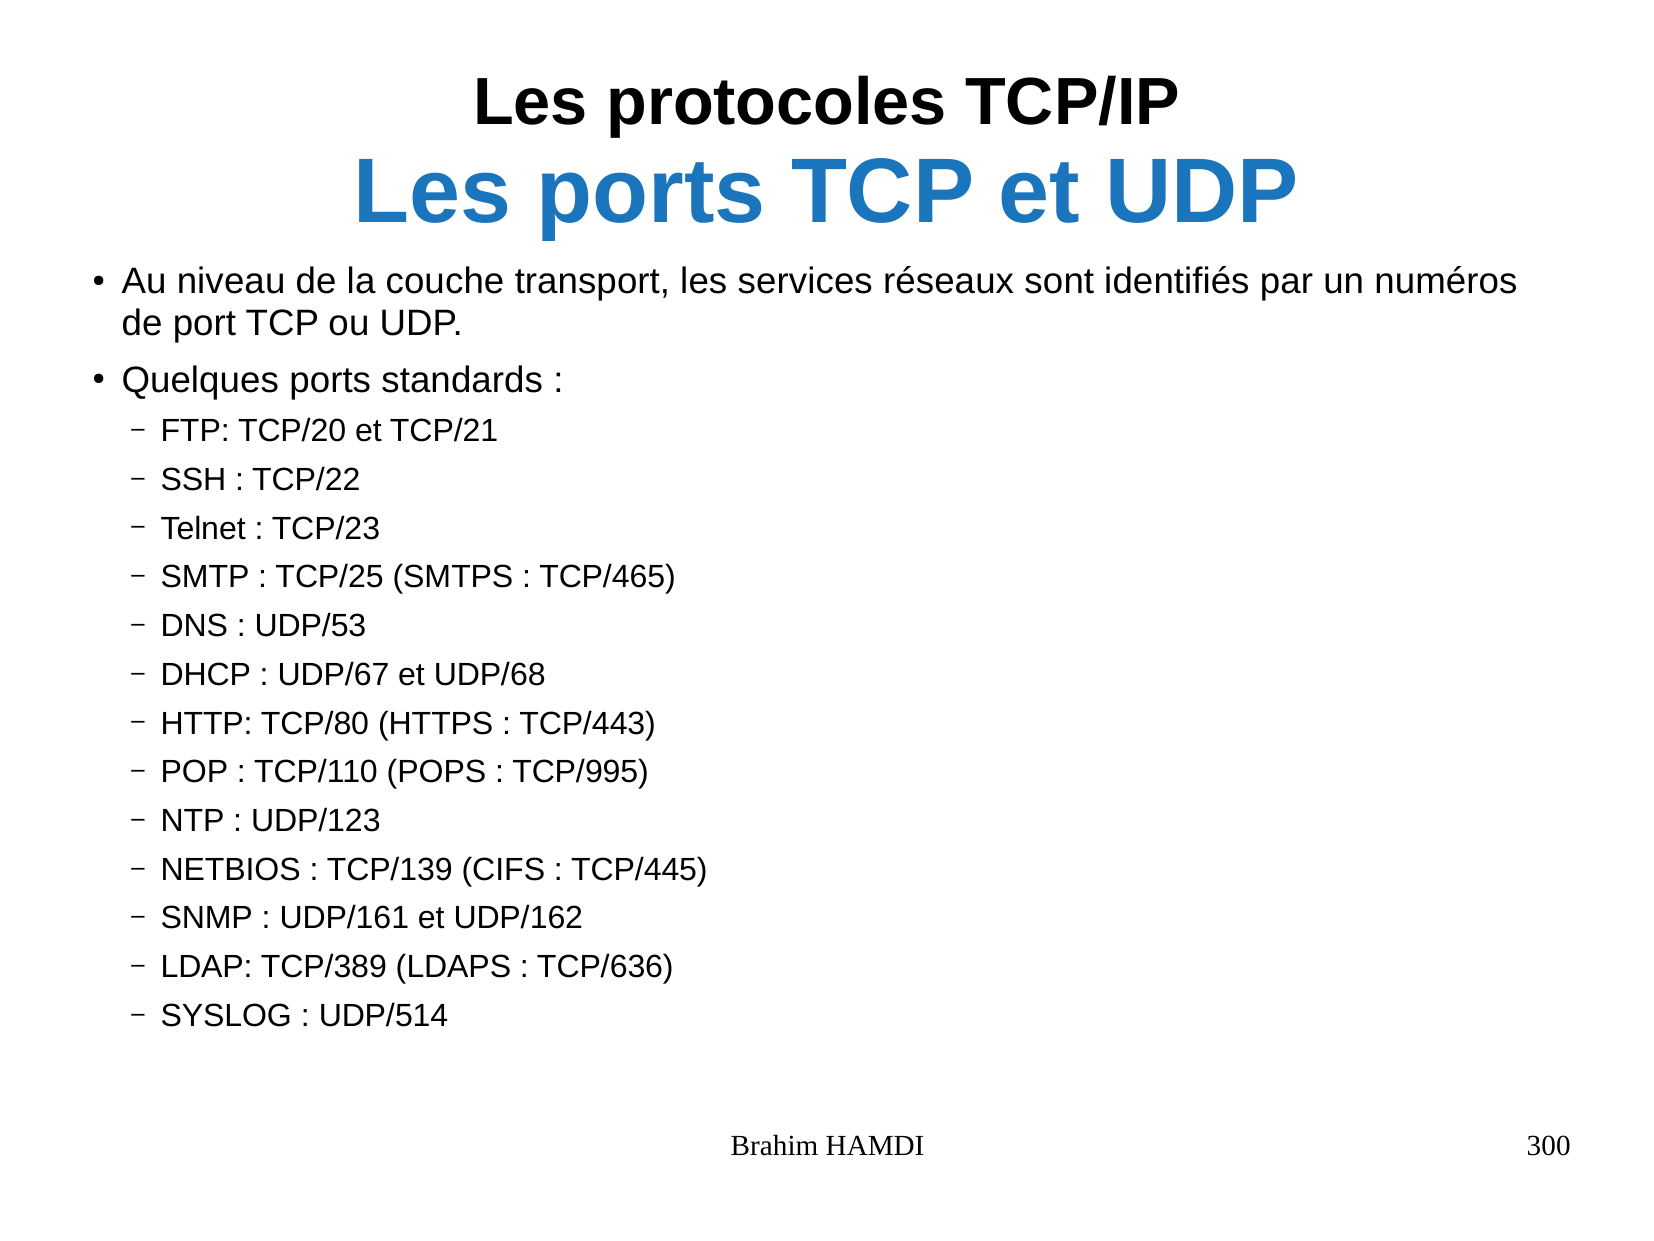

# Les protocoles TCP/IP Les ports TCP et UDP
Au niveau de la couche transport, les services réseaux sont identifiés par un numéros de port TCP ou UDP.
Quelques ports standards :
FTP: TCP/20 et TCP/21
SSH : TCP/22
Telnet : TCP/23
SMTP : TCP/25 (SMTPS : TCP/465)
DNS : UDP/53
DHCP : UDP/67 et UDP/68
HTTP: TCP/80 (HTTPS : TCP/443)
POP : TCP/110 (POPS : TCP/995)
NTP : UDP/123
NETBIOS : TCP/139 (CIFS : TCP/445)
SNMP : UDP/161 et UDP/162
LDAP: TCP/389 (LDAPS : TCP/636)
SYSLOG : UDP/514
Brahim HAMDI
300